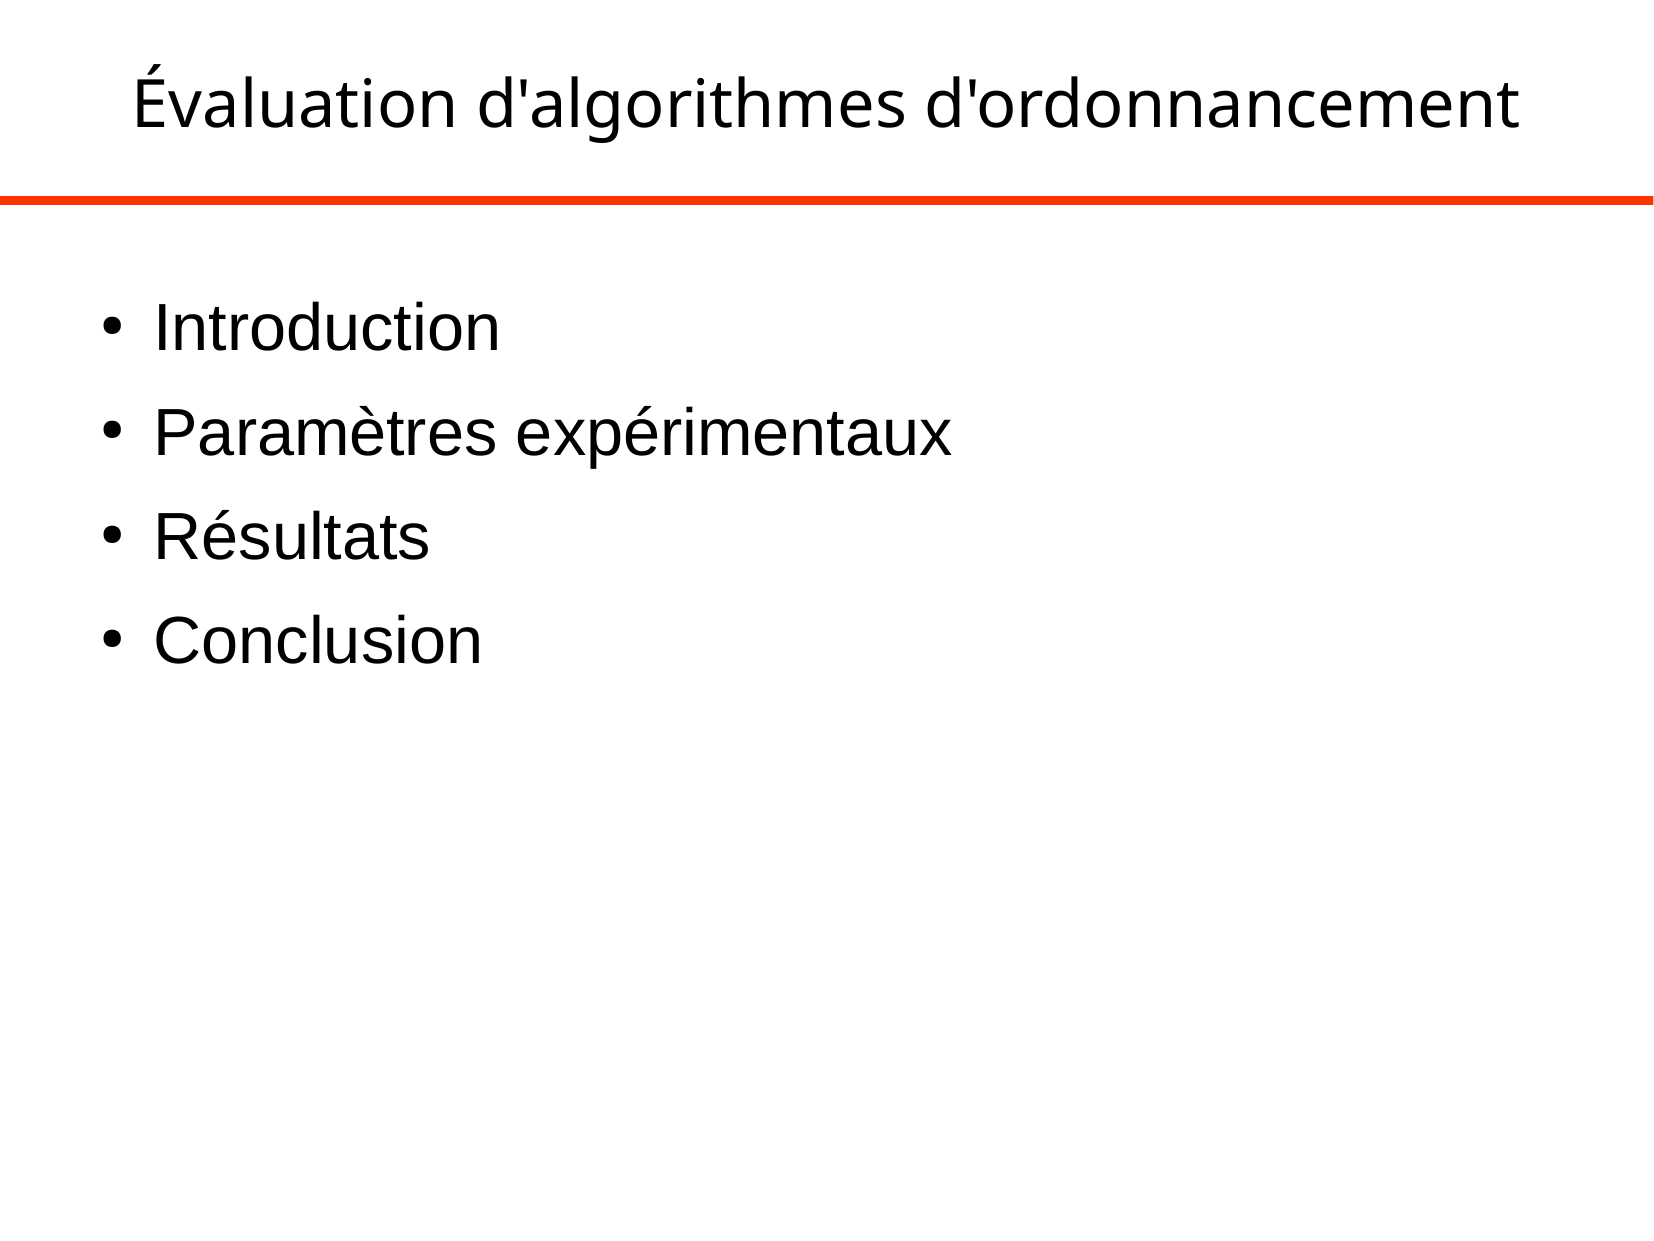

Évaluation d'algorithmes d'ordonnancement
# Introduction
Paramètres expérimentaux
Résultats
Conclusion